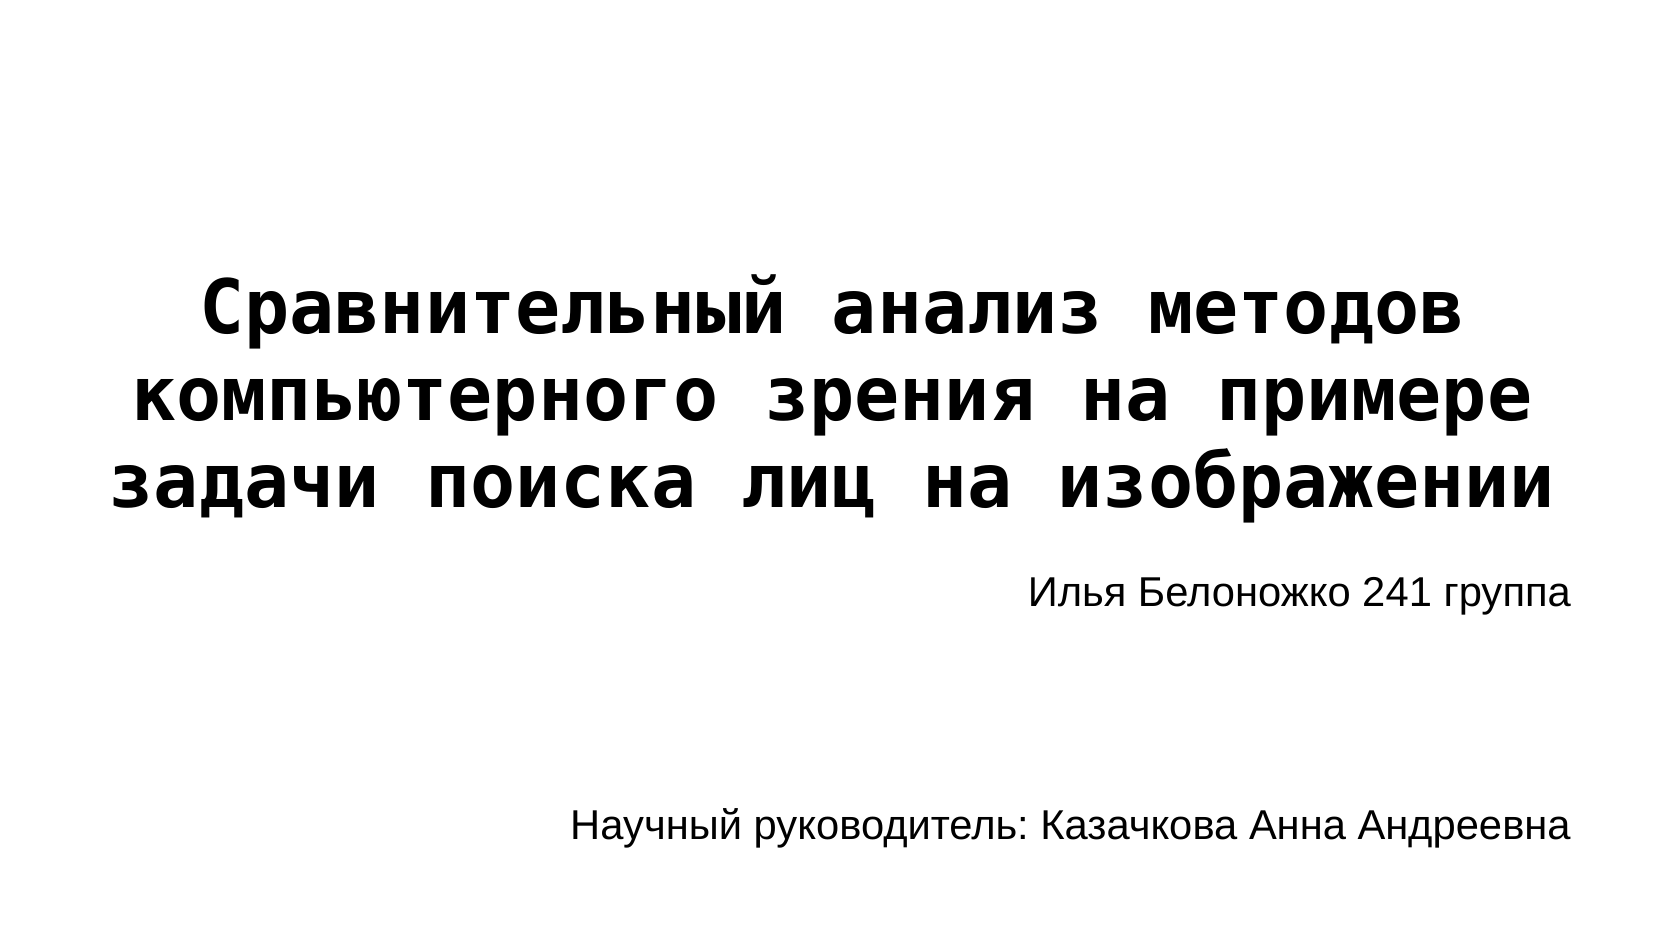

# Сравнительный анализ методов компьютерного зрения на примере задачи поиска лиц на изображении
Илья Белоножко 241 группа
Научный руководитель: Казачкова Анна Андреевна